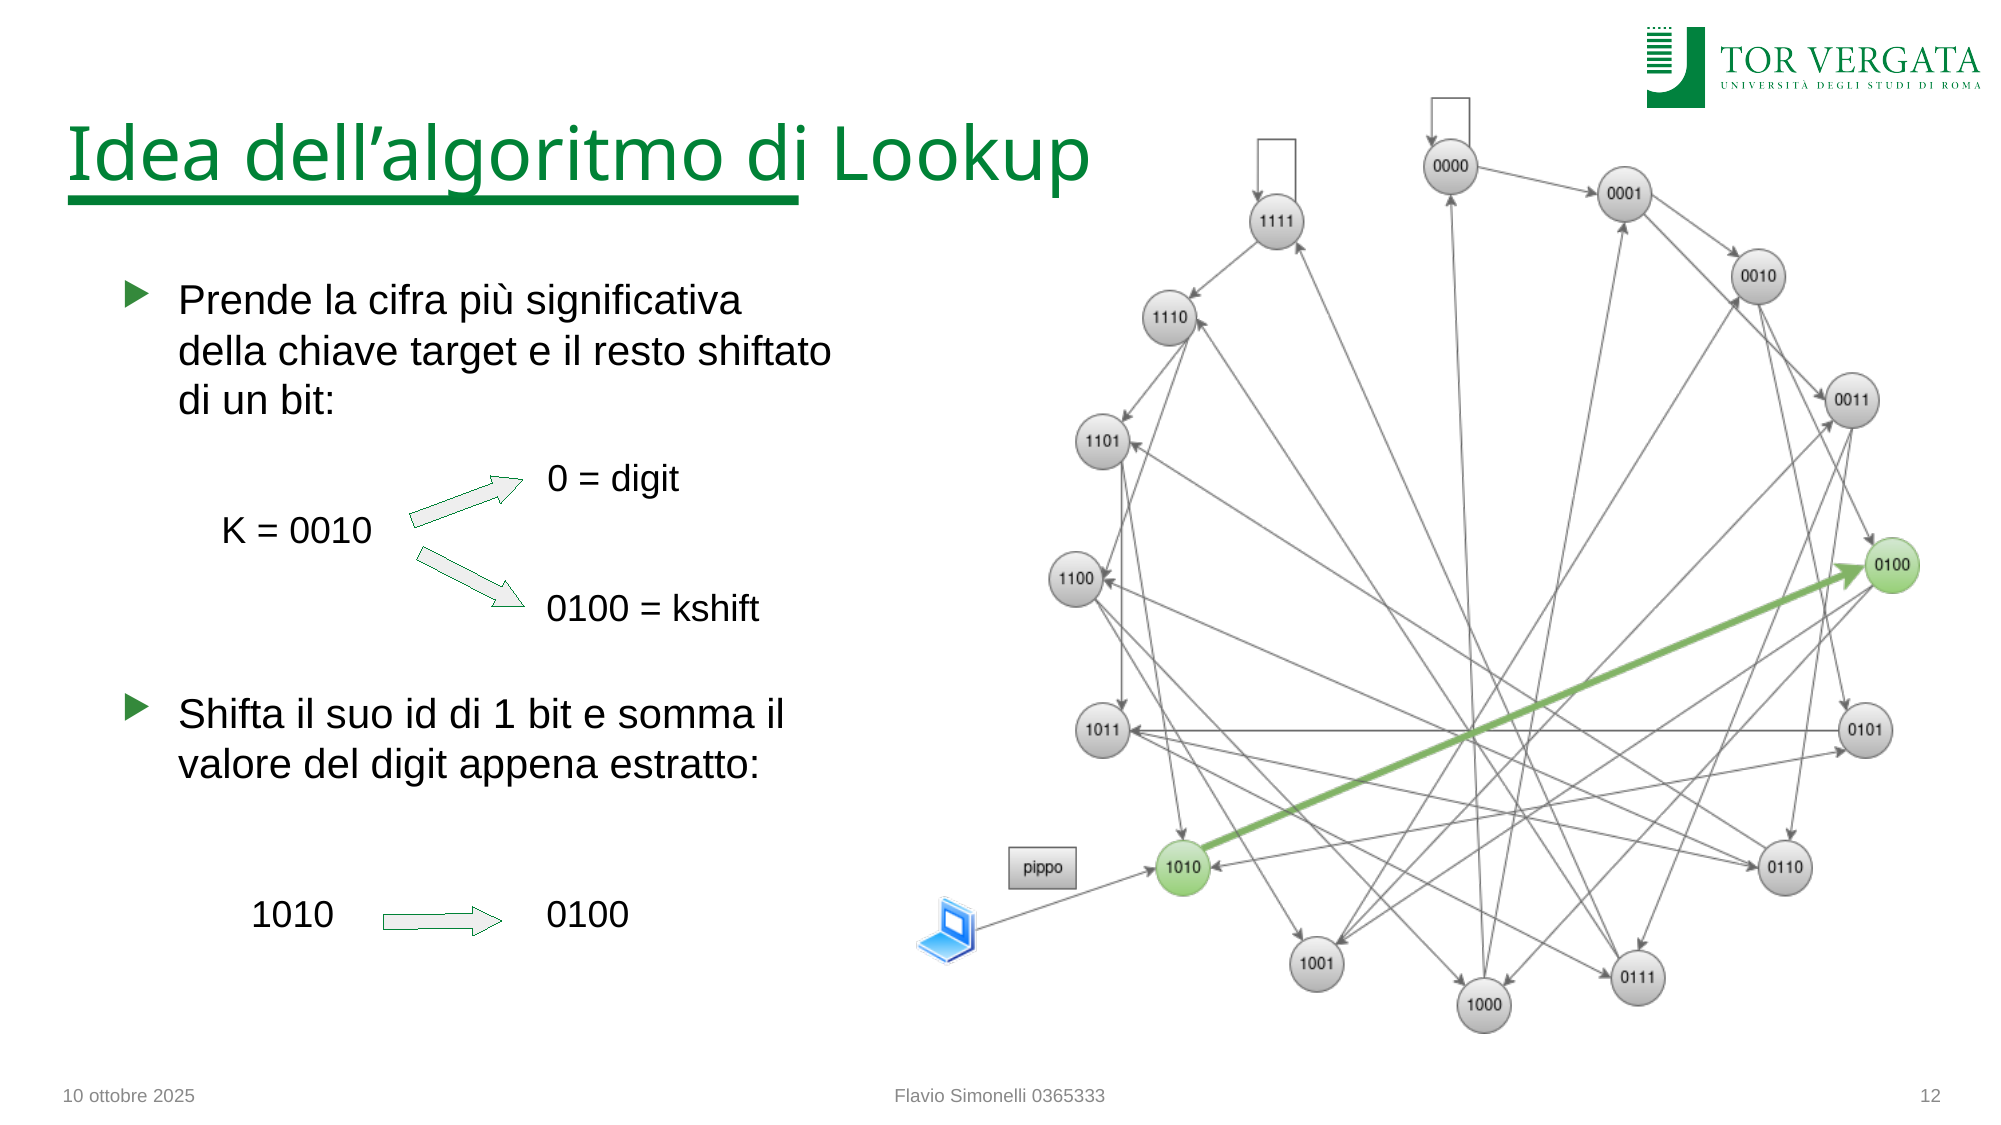

# Idea dell’algoritmo di Lookup
Prende la cifra più significativa della chiave target e il resto shiftato di un bit:
0 = digit
K = 0010
0100 = kshift
Shifta il suo id di 1 bit e somma il valore del digit appena estratto:
1010
0100
10 ottobre 2025
Flavio Simonelli 0365333
12